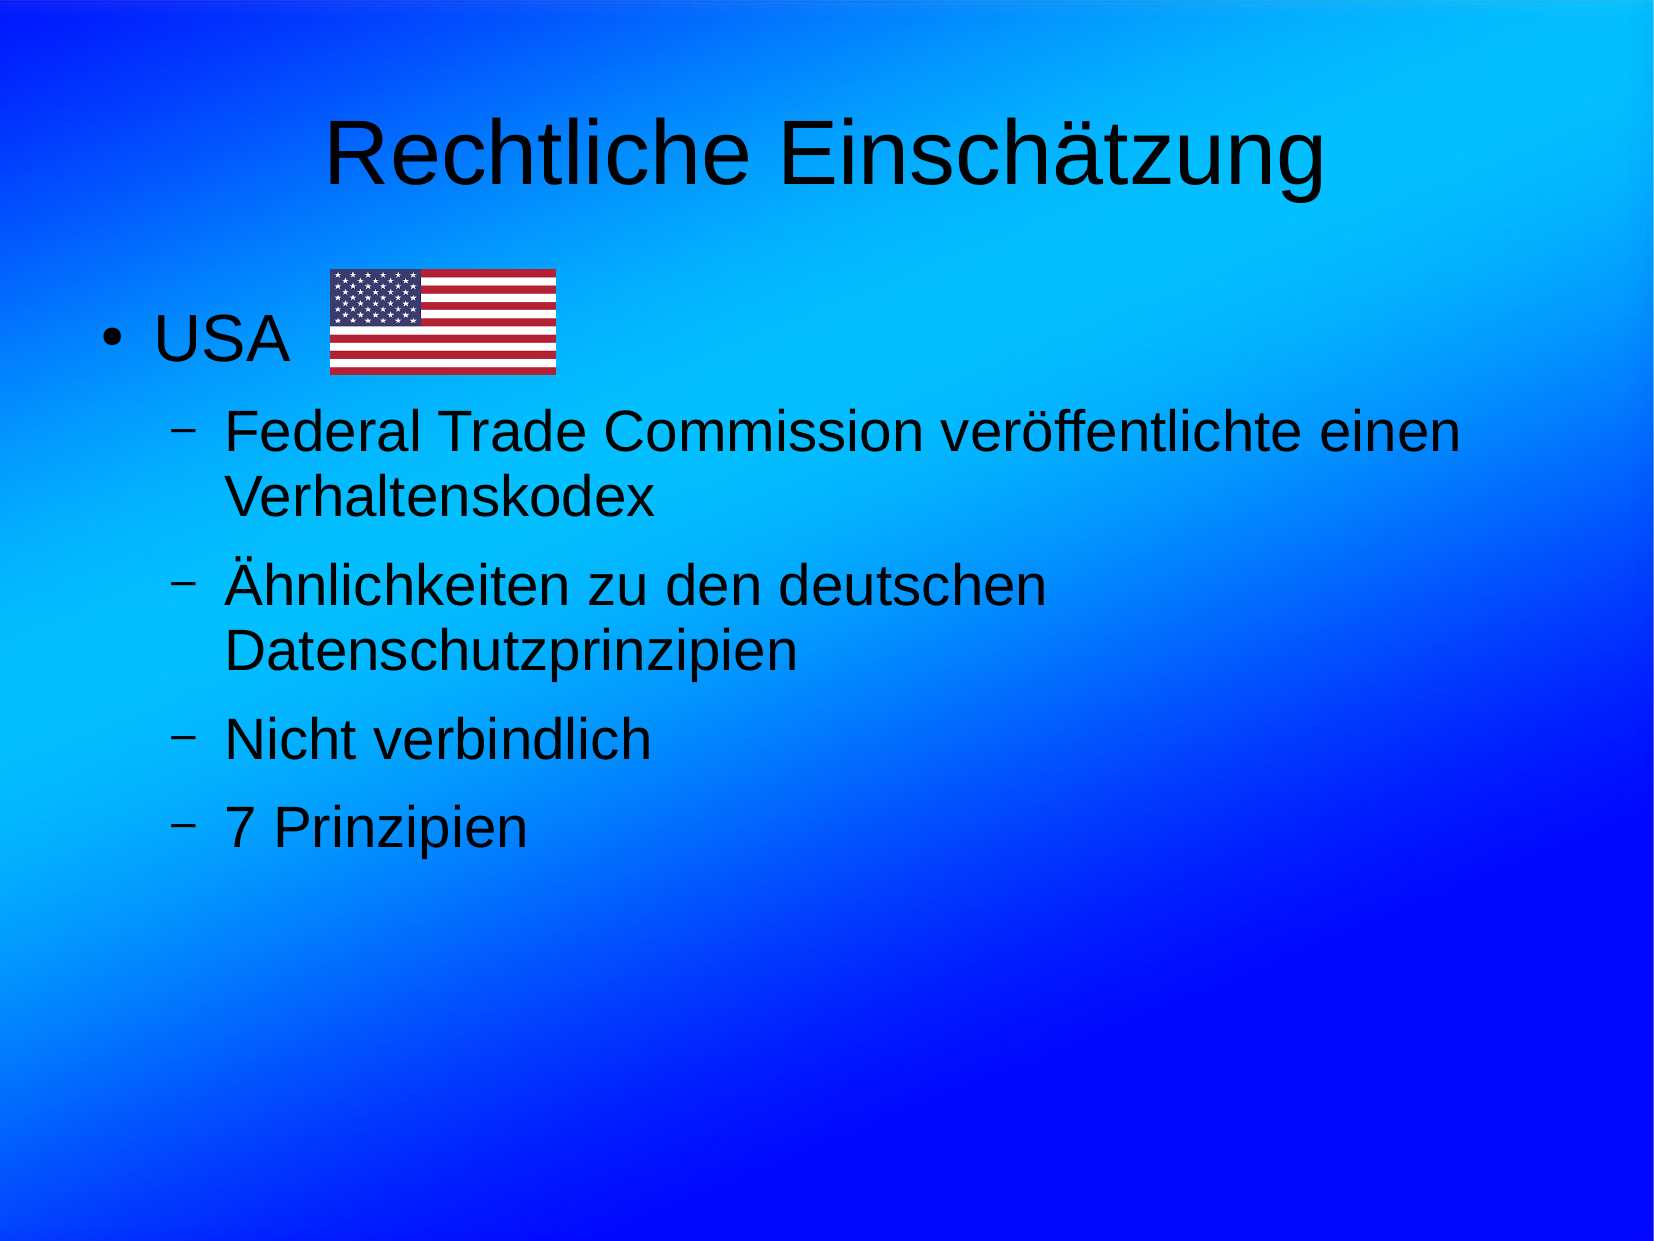

# Rechtliche Einschätzung
USA
Federal Trade Commission veröffentlichte einen Verhaltenskodex
Ähnlichkeiten zu den deutschen Datenschutzprinzipien
Nicht verbindlich
7 Prinzipien